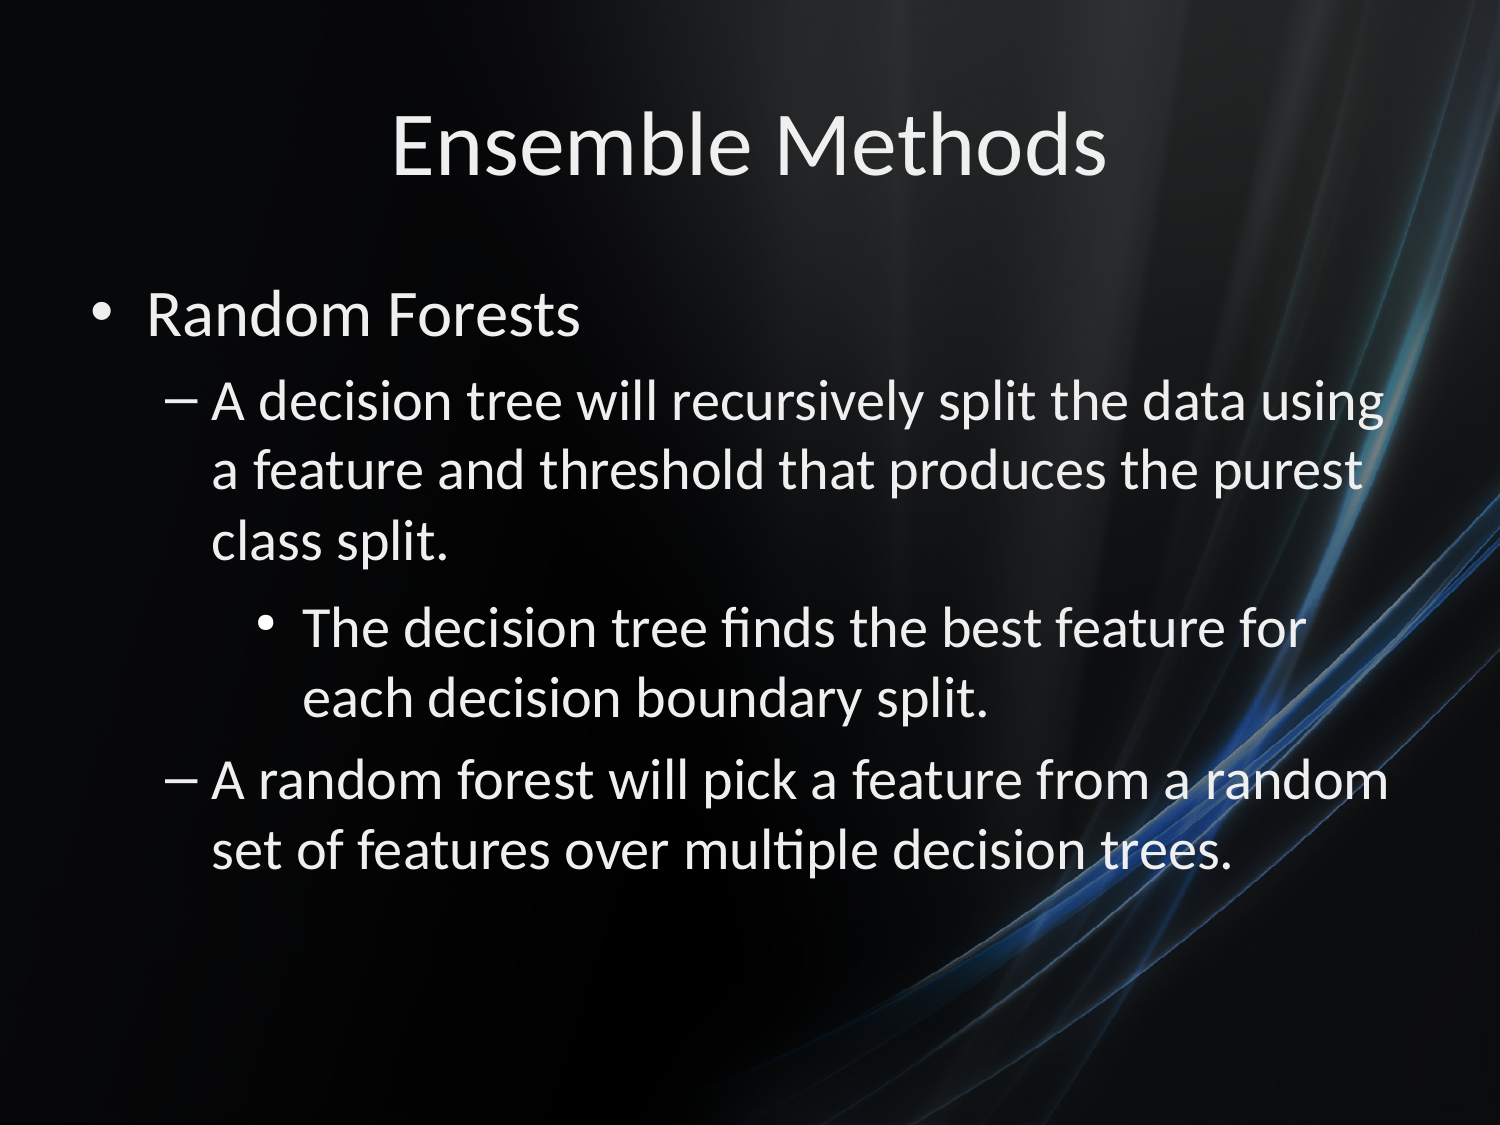

# Ensemble Methods
Random Forests
A decision tree will recursively split the data using a feature and threshold that produces the purest class split.
The decision tree finds the best feature for each decision boundary split.
A random forest will pick a feature from a random set of features over multiple decision trees.